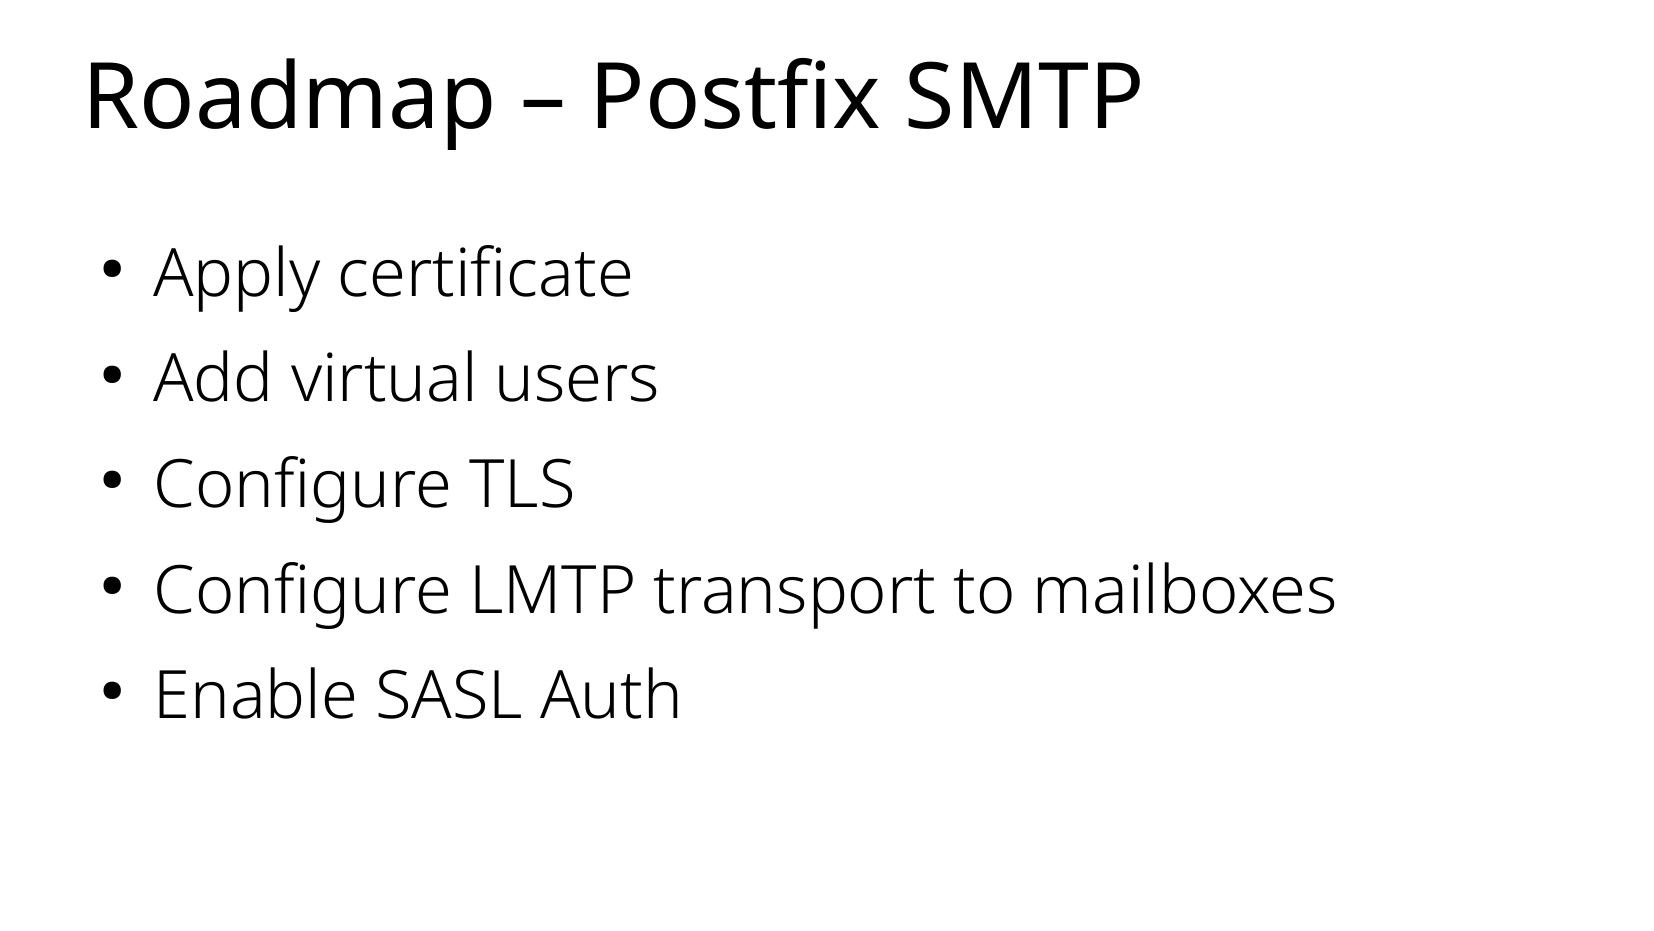

# Roadmap – Postfix SMTP
Apply certificate
Add virtual users
Configure TLS
Configure LMTP transport to mailboxes
Enable SASL Auth